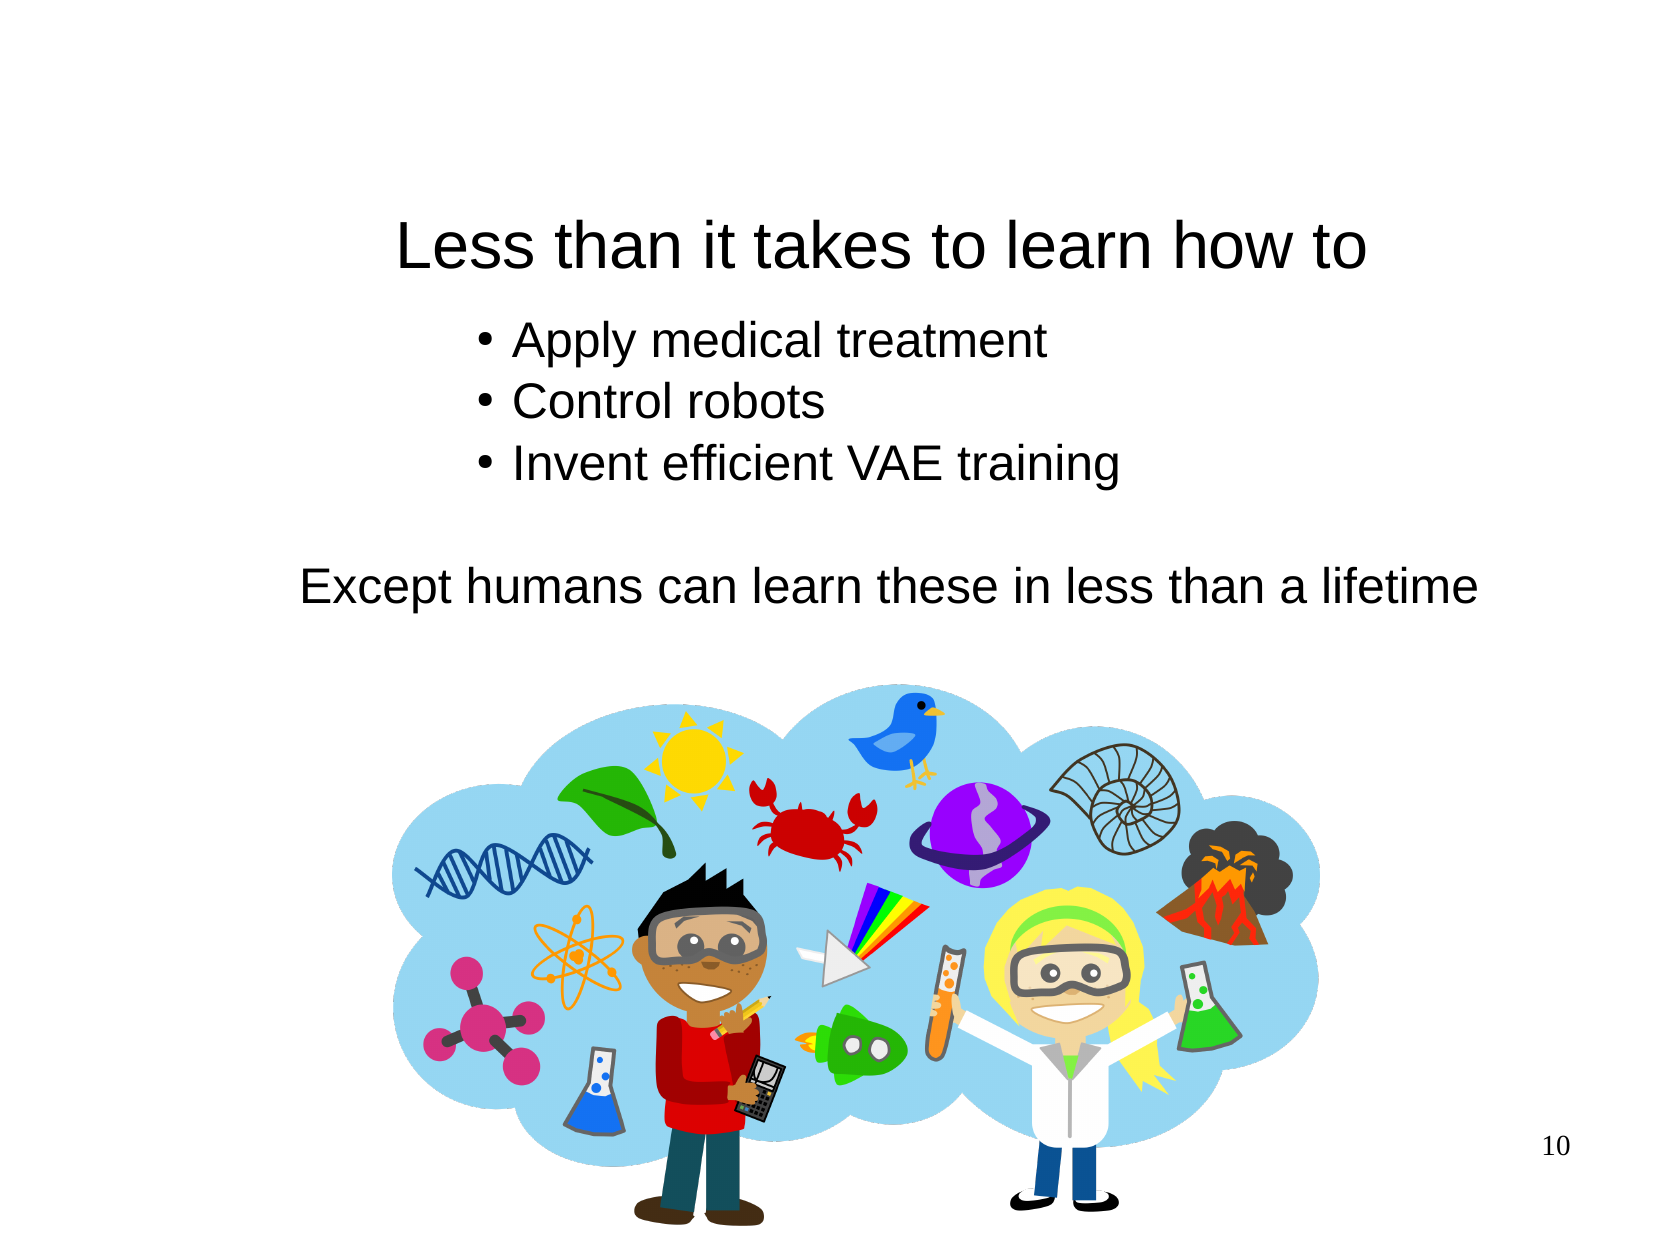

#
Less than it takes to learn how to
Apply medical treatment
Control robots
Invent efficient VAE training
Except humans can learn these in less than a lifetime
10